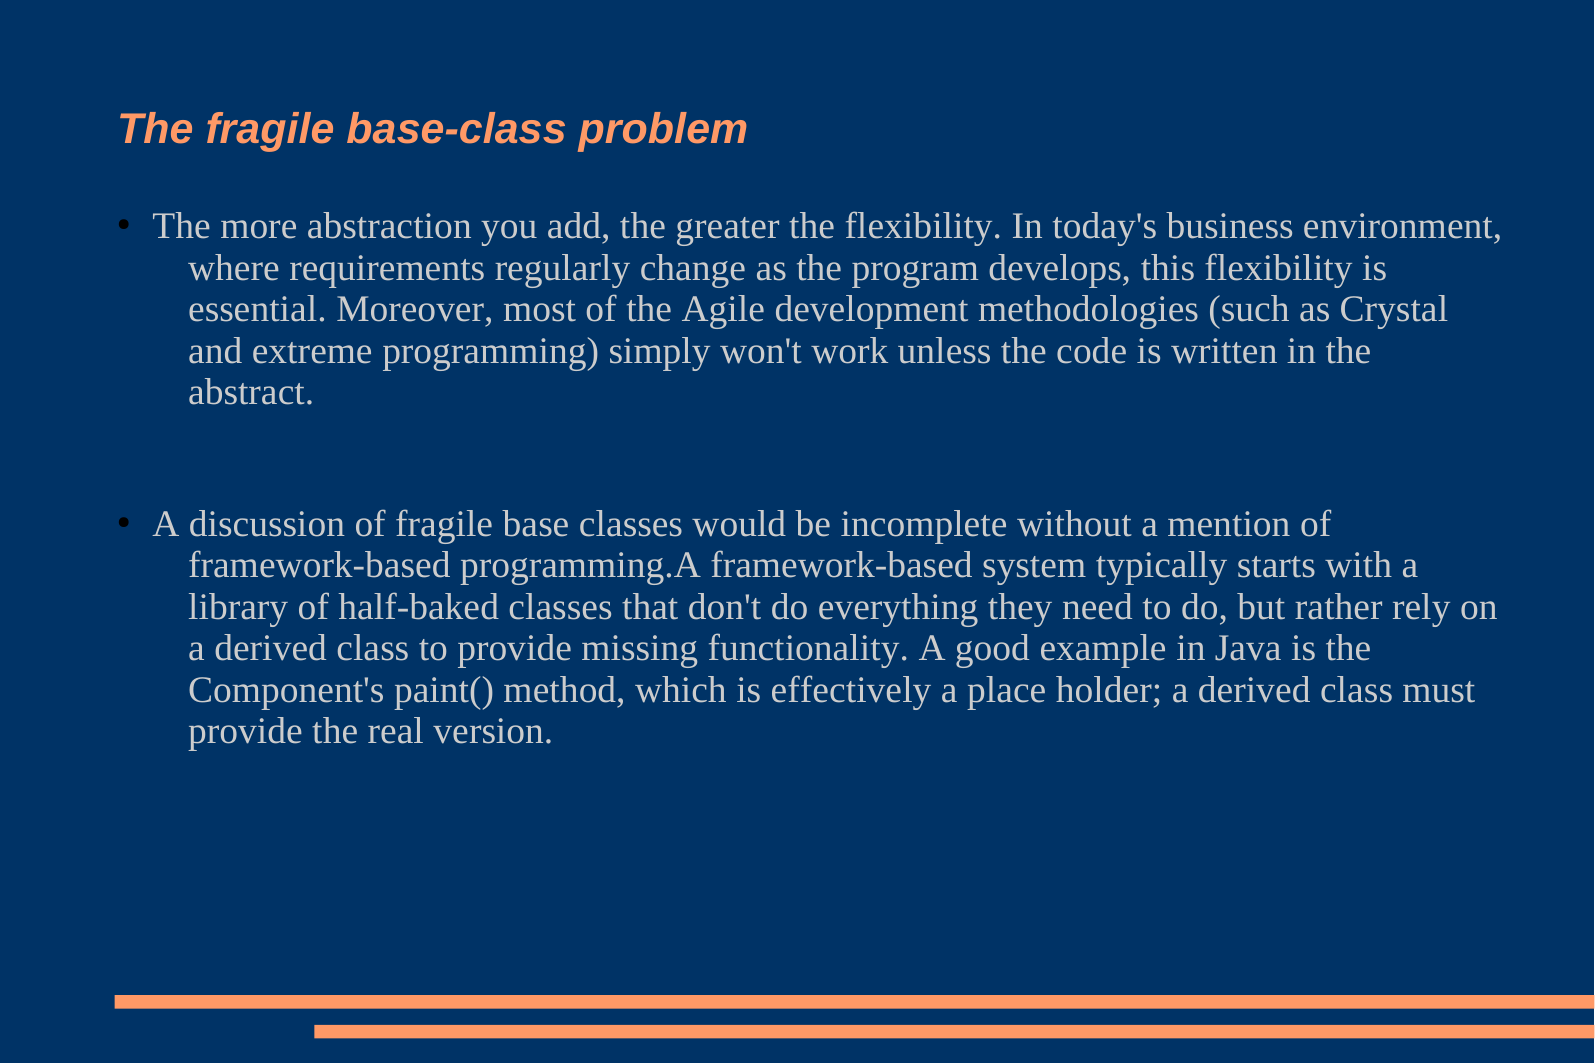

# The fragile base-class problem
The more abstraction you add, the greater the flexibility. In today's business environment, where requirements regularly change as the program develops, this flexibility is essential. Moreover, most of the Agile development methodologies (such as Crystal and extreme programming) simply won't work unless the code is written in the abstract.
A discussion of fragile base classes would be incomplete without a mention of framework-based programming.A framework-based system typically starts with a library of half-baked classes that don't do everything they need to do, but rather rely on a derived class to provide missing functionality. A good example in Java is the Component's paint() method, which is effectively a place holder; a derived class must provide the real version.